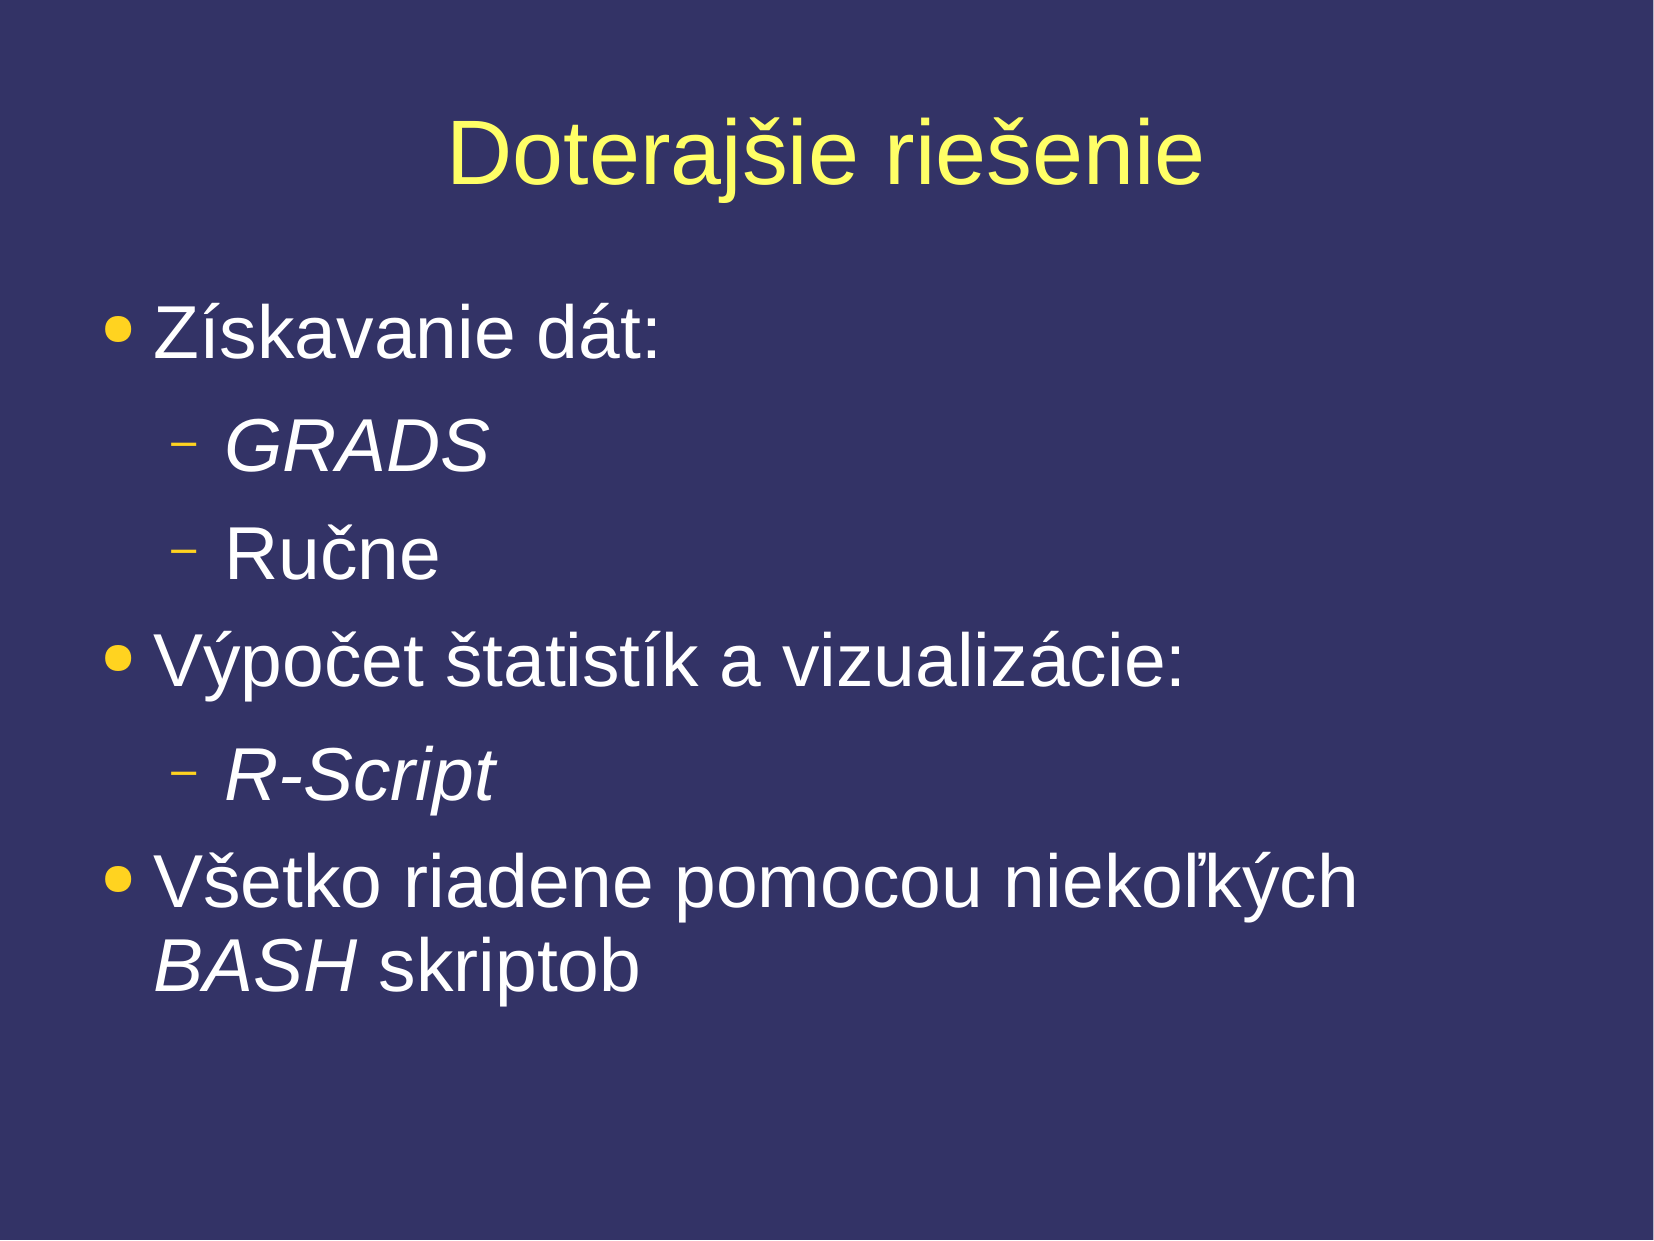

# Doterajšie riešenie
Získavanie dát:
GRADS
Ručne
Výpočet štatistík a vizualizácie:
R-Script
Všetko riadene pomocou niekoľkých BASH skriptob